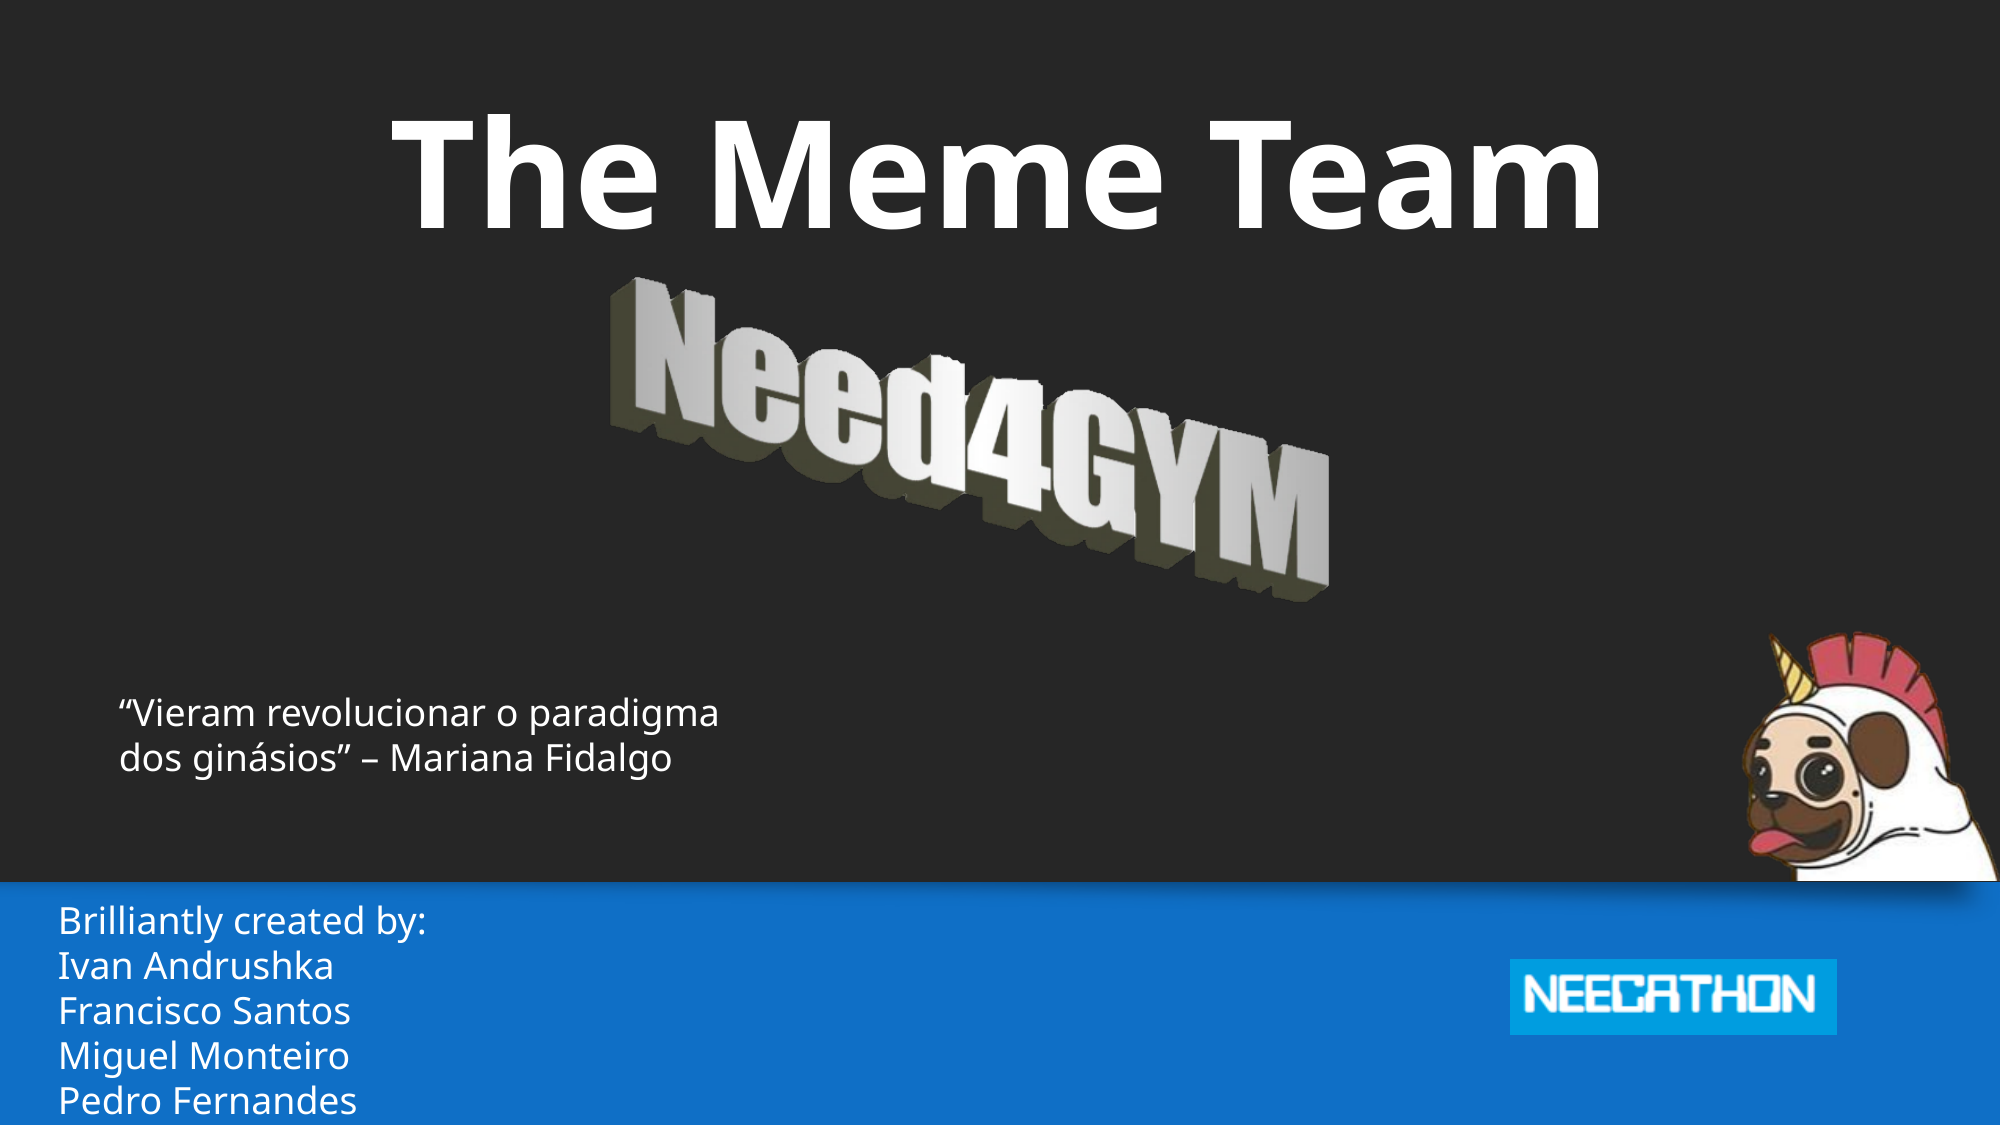

# The Meme Team
“Vieram revolucionar o paradigma dos ginásios” – Mariana Fidalgo
Brilliantly created by:
Ivan Andrushka
Francisco Santos
Miguel Monteiro
Pedro Fernandes